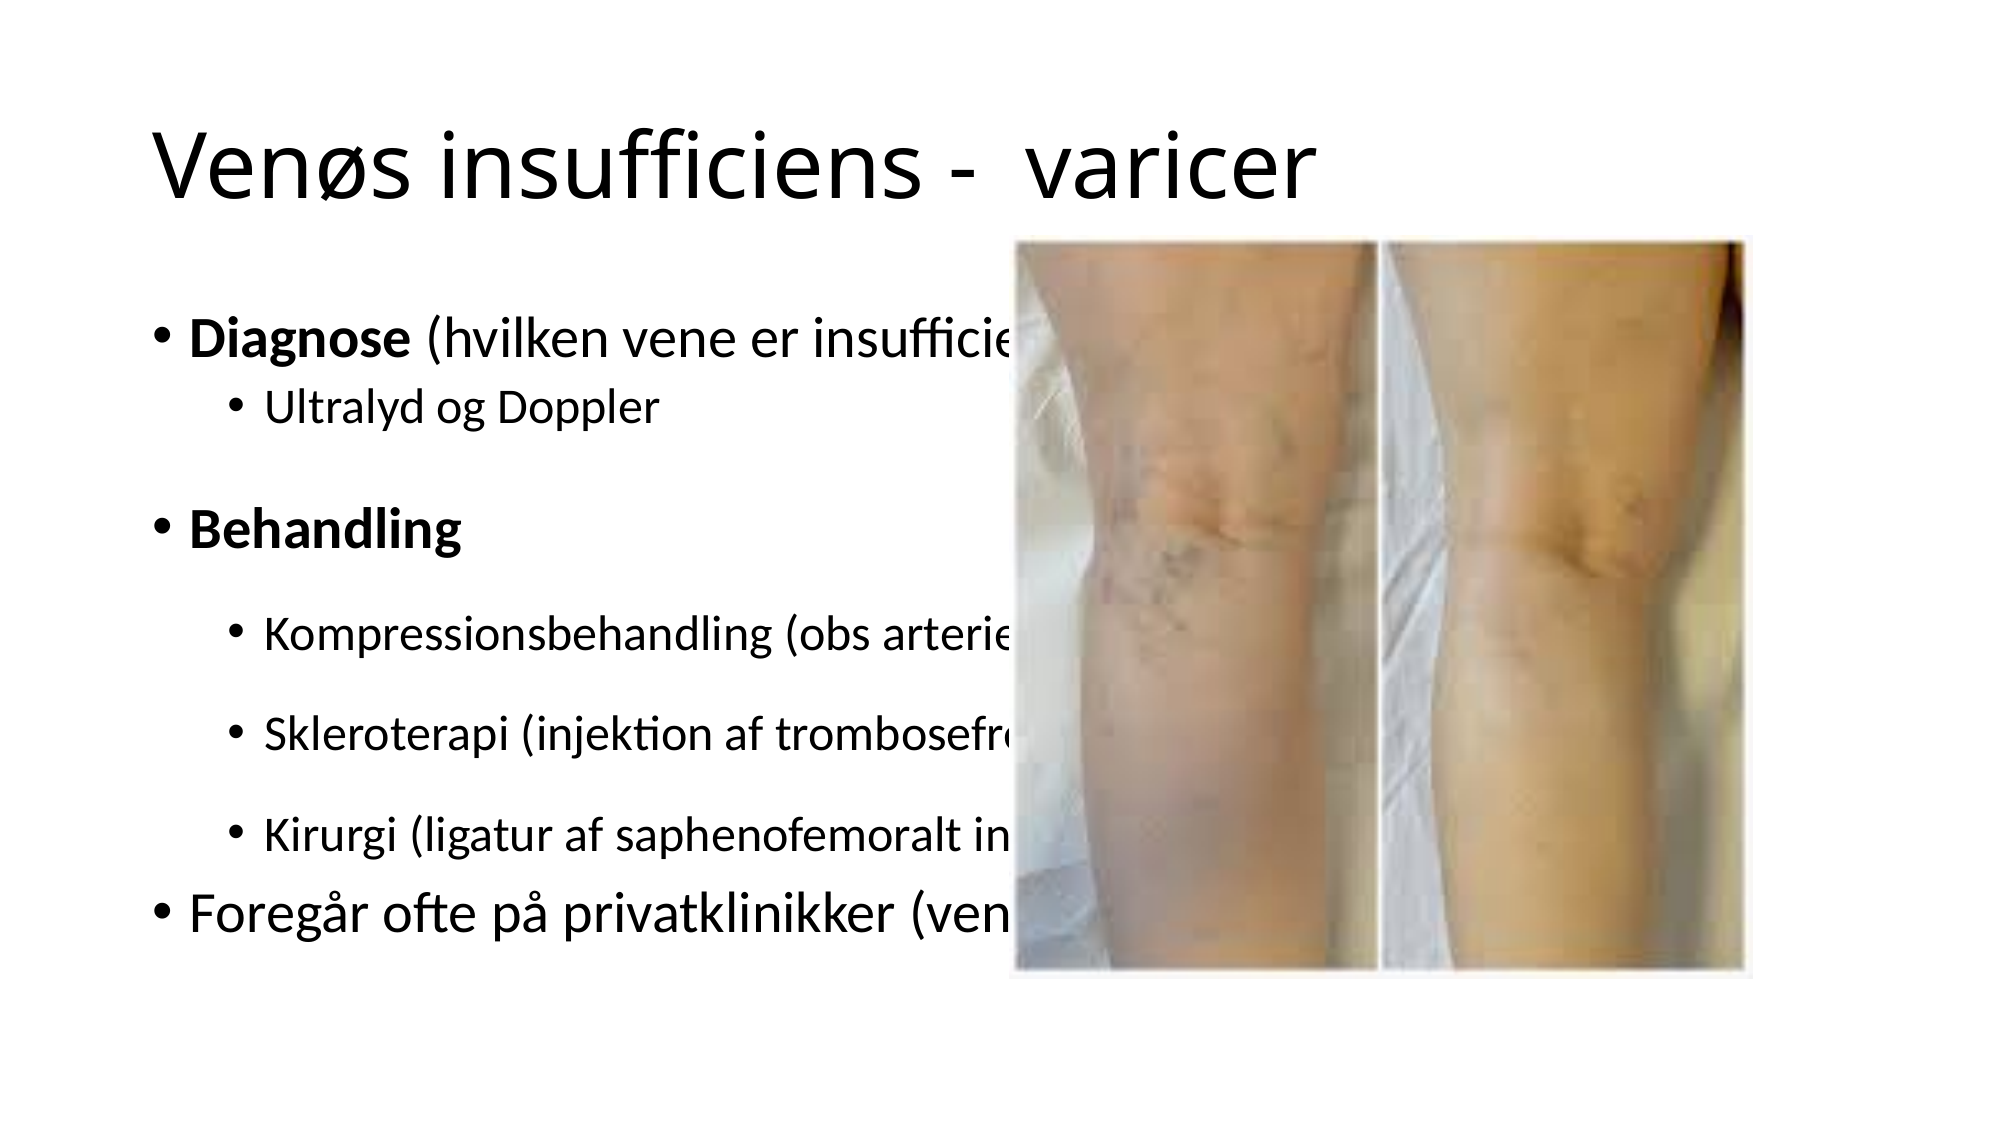

# Venøs insufficiens - varicer
Diagnose (hvilken vene er insufficient)
Ultralyd og Doppler
Behandling
Kompressionsbehandling (obs arteriel insufficiens)
Skleroterapi (injektion af trombosefremkaldende stof i små varicer)
Kirurgi (ligatur af saphenofemoralt indløb) – sjældent!
Foregår ofte på privatklinikker (venecenter Brørup)